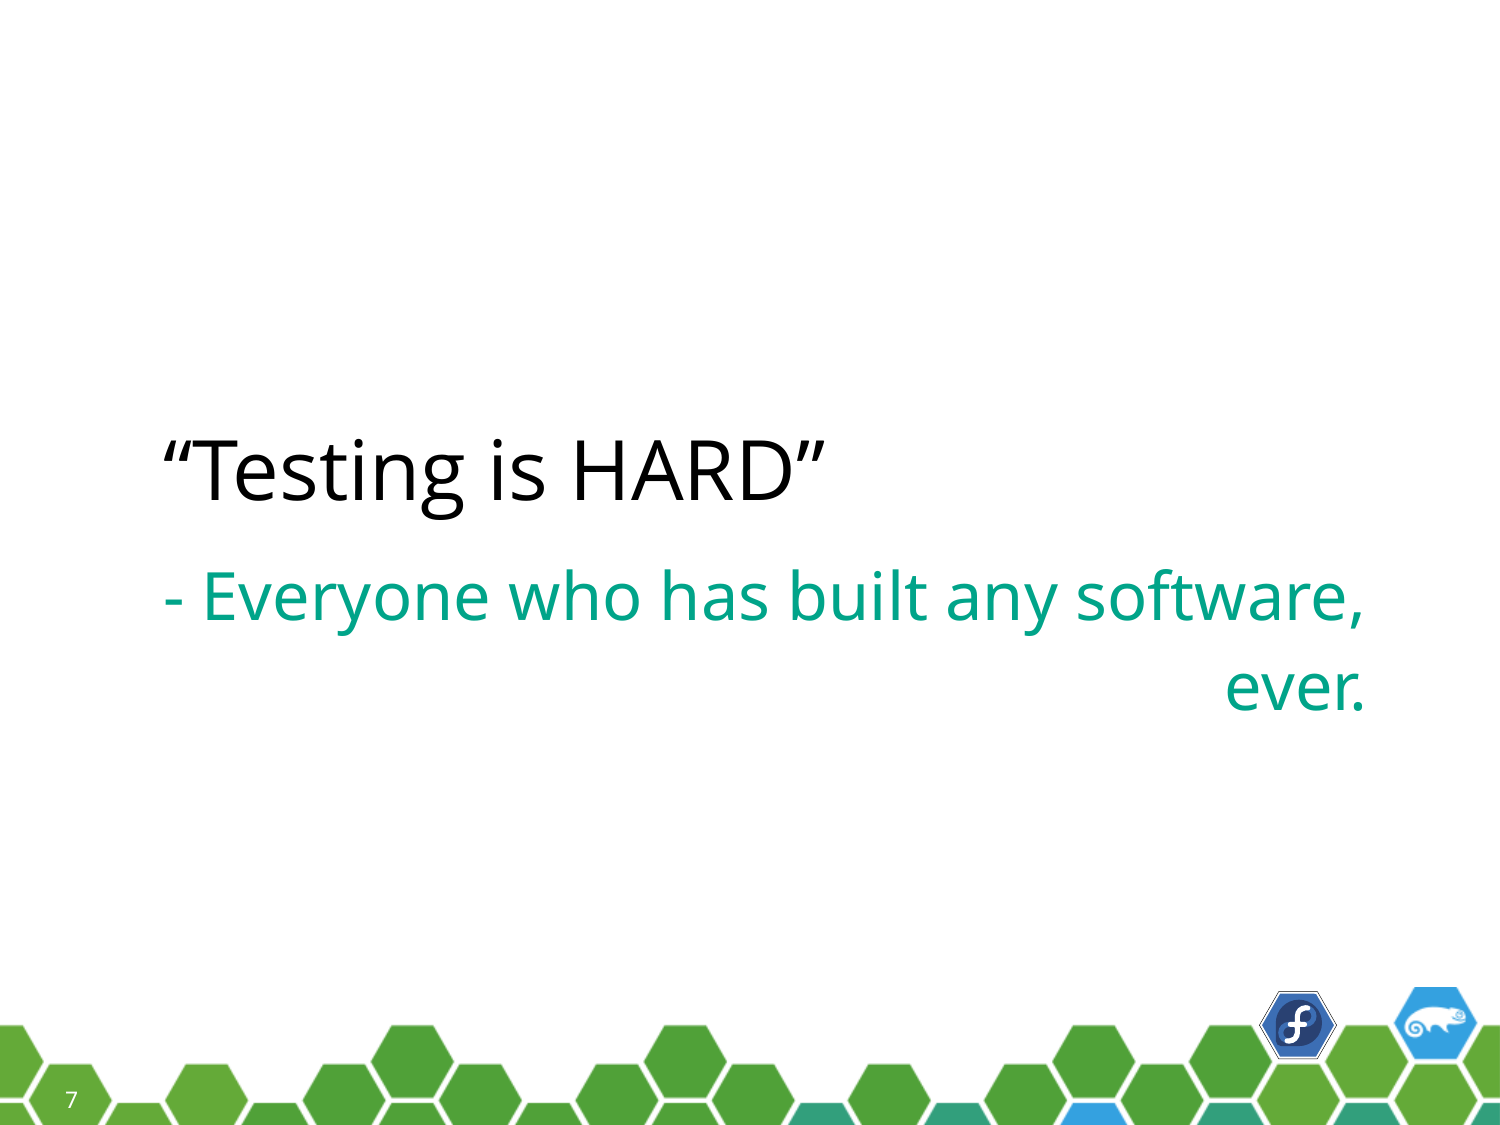

#
“Testing is HARD”
- Everyone who has built any software, ever.